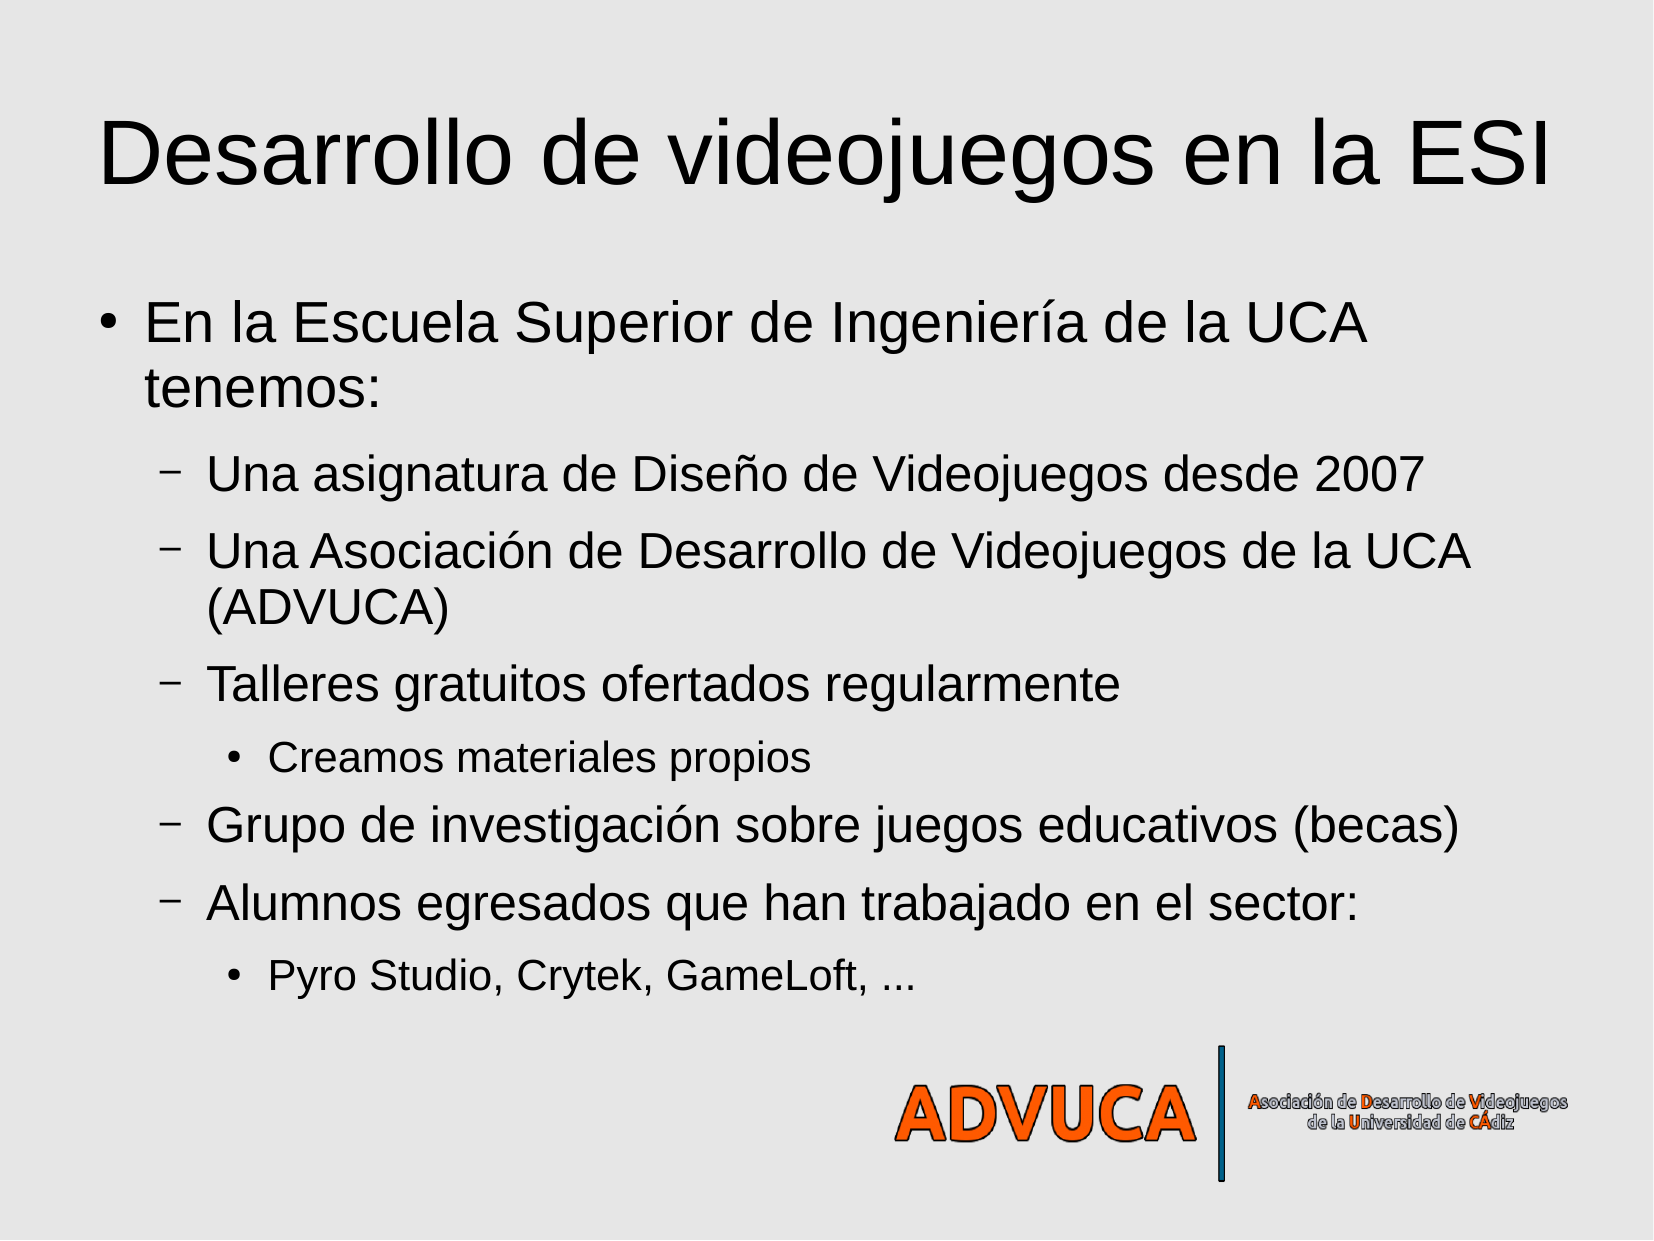

# Desarrollo de videojuegos en la ESI
En la Escuela Superior de Ingeniería de la UCA tenemos:
Una asignatura de Diseño de Videojuegos desde 2007
Una Asociación de Desarrollo de Videojuegos de la UCA (ADVUCA)
Talleres gratuitos ofertados regularmente
Creamos materiales propios
Grupo de investigación sobre juegos educativos (becas)
Alumnos egresados que han trabajado en el sector:
Pyro Studio, Crytek, GameLoft, ...